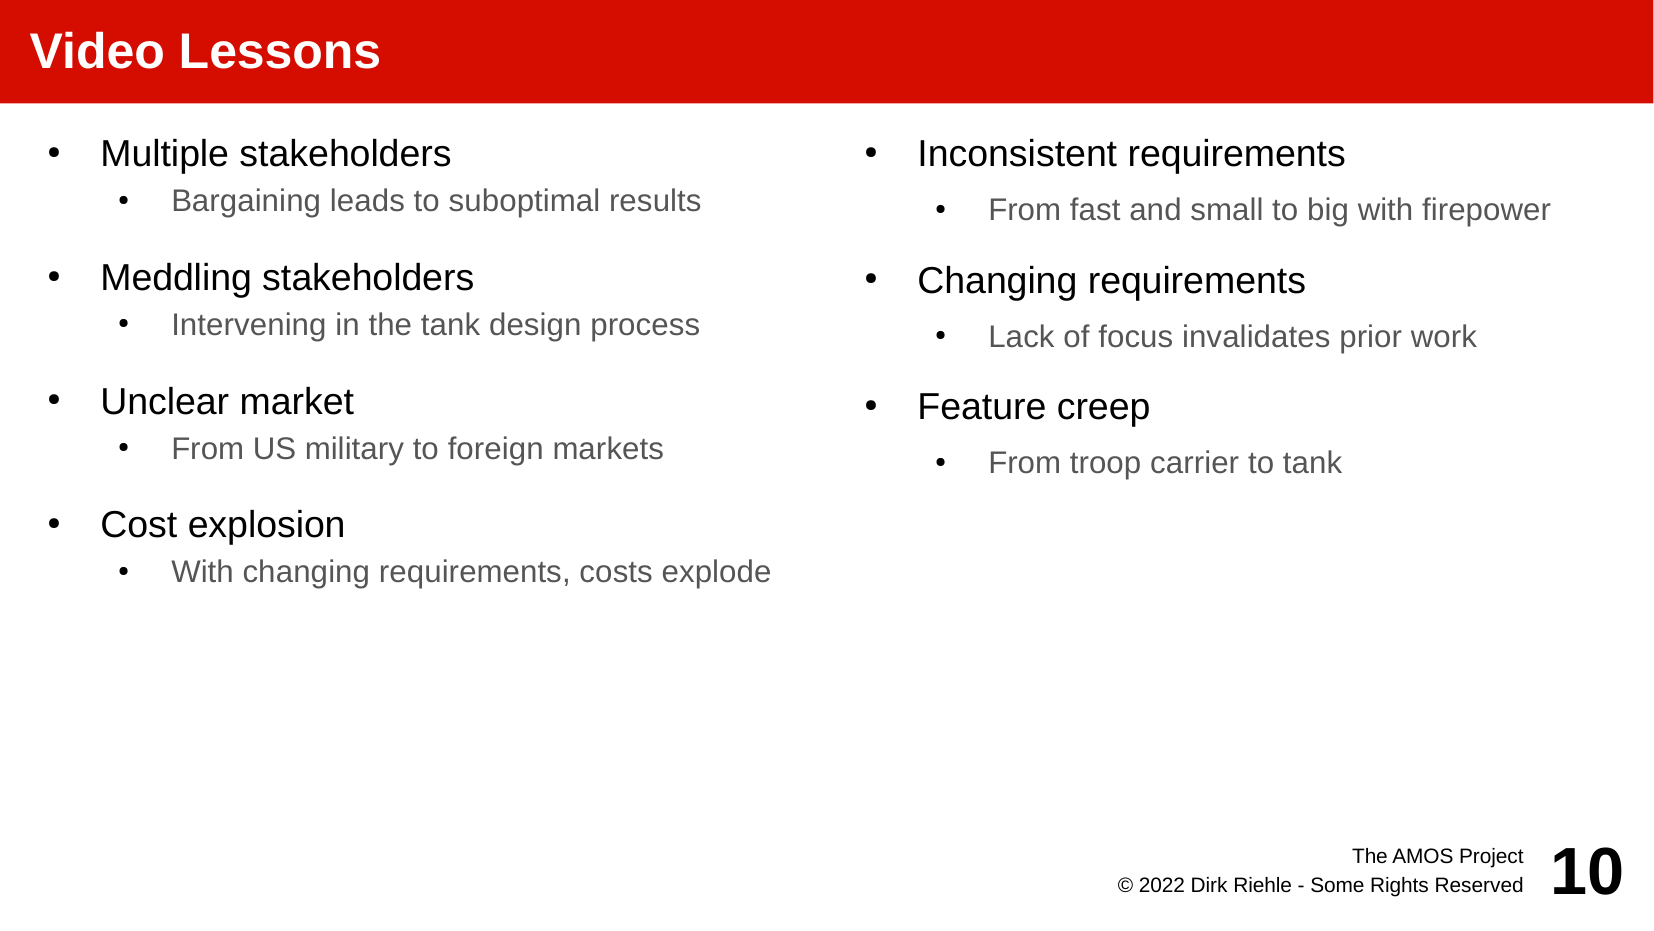

# Video Lessons
Multiple stakeholders
Bargaining leads to suboptimal results
Meddling stakeholders
Intervening in the tank design process
Unclear market
From US military to foreign markets
Cost explosion
With changing requirements, costs explode
Inconsistent requirements
From fast and small to big with firepower
Changing requirements
Lack of focus invalidates prior work
Feature creep
From troop carrier to tank
The AMOS Project
10
© 2022 Dirk Riehle - Some Rights Reserved